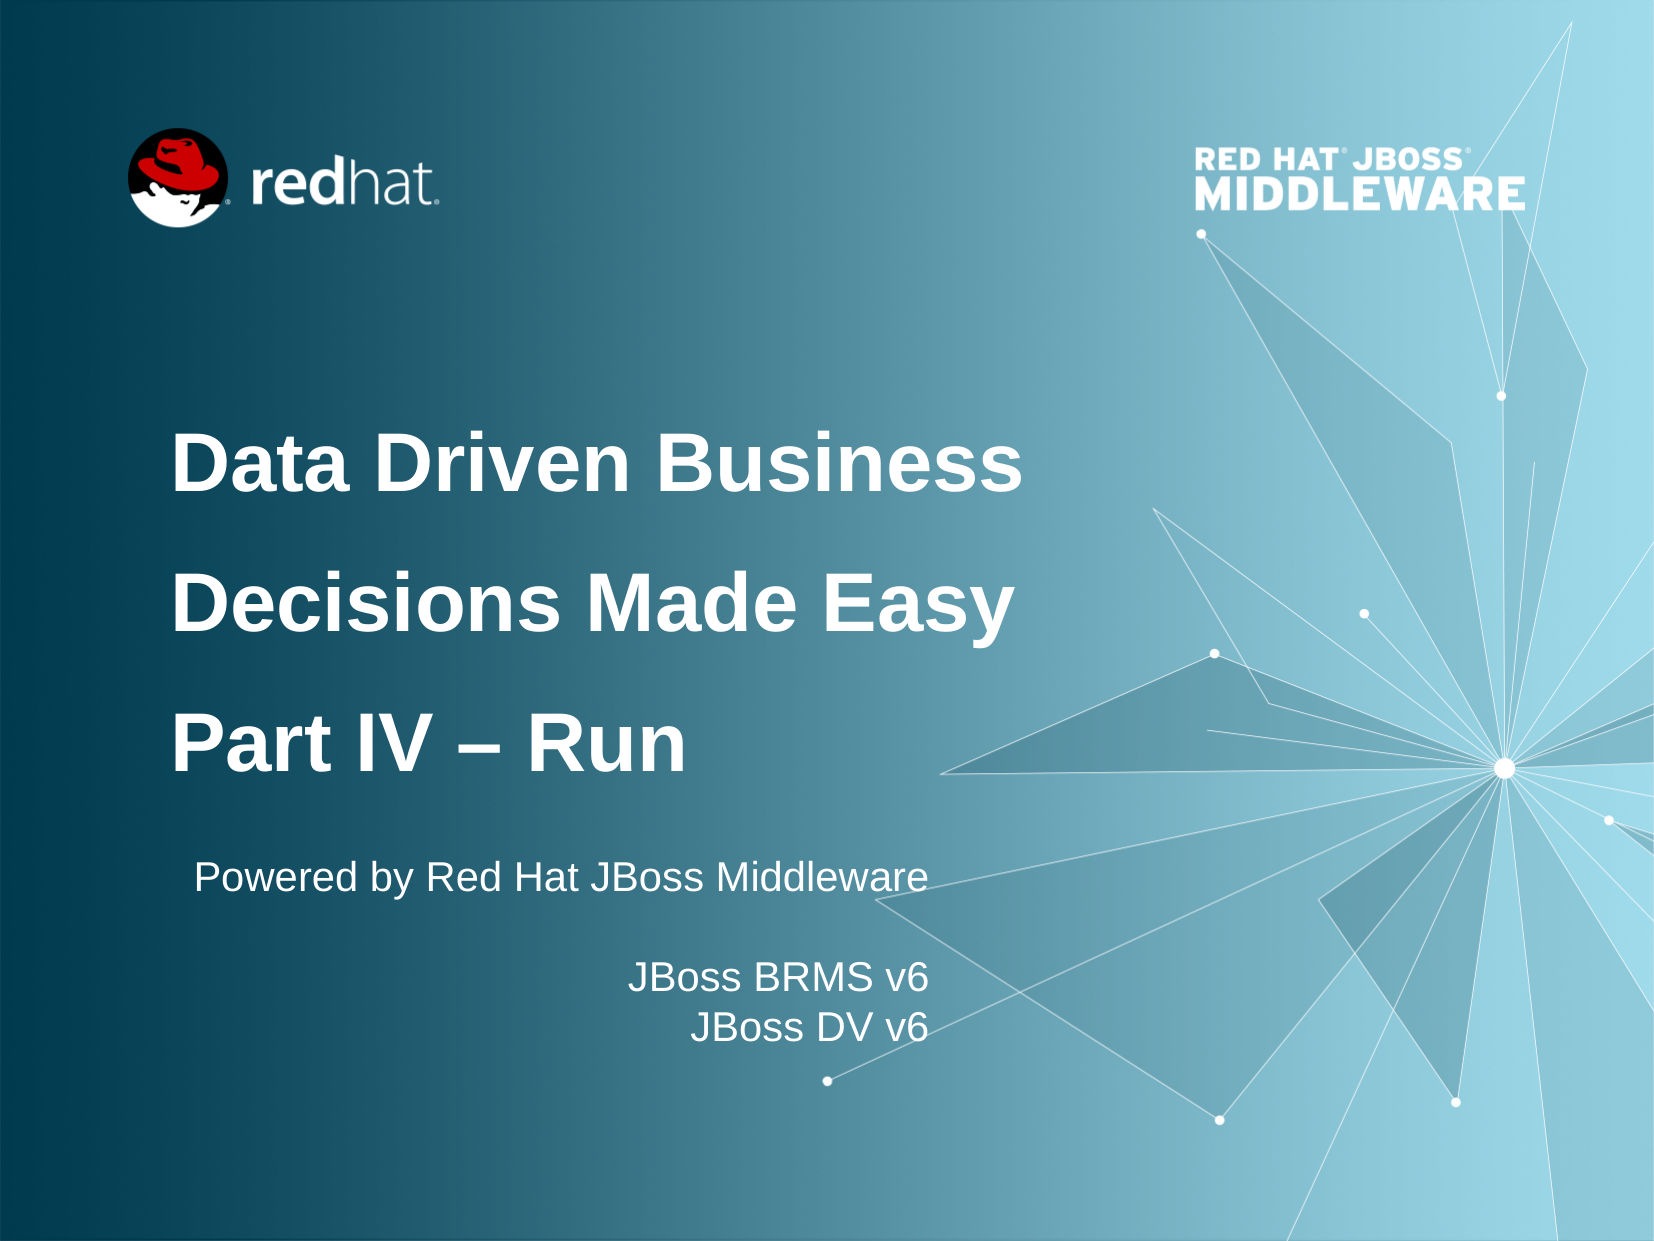

Data Driven Business Decisions Made Easy
Part IV – Run
Powered by Red Hat JBoss Middleware
JBoss BRMS v6
JBoss DV v6